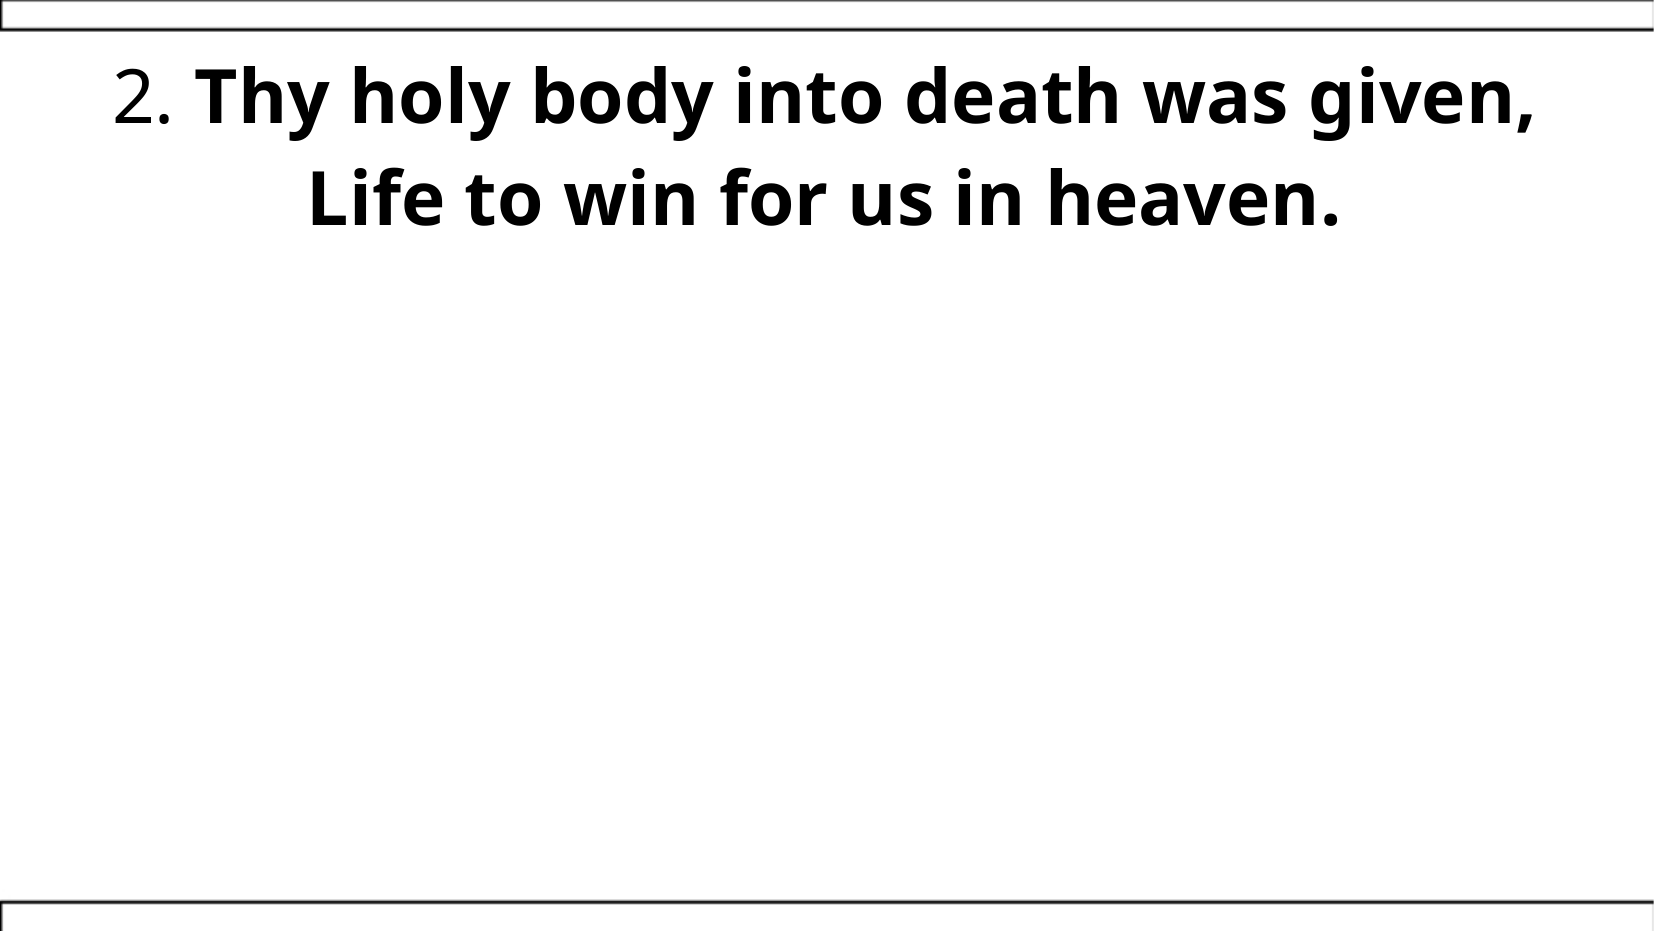

2. Thy holy body into death was given,
Life to win for us in heaven.